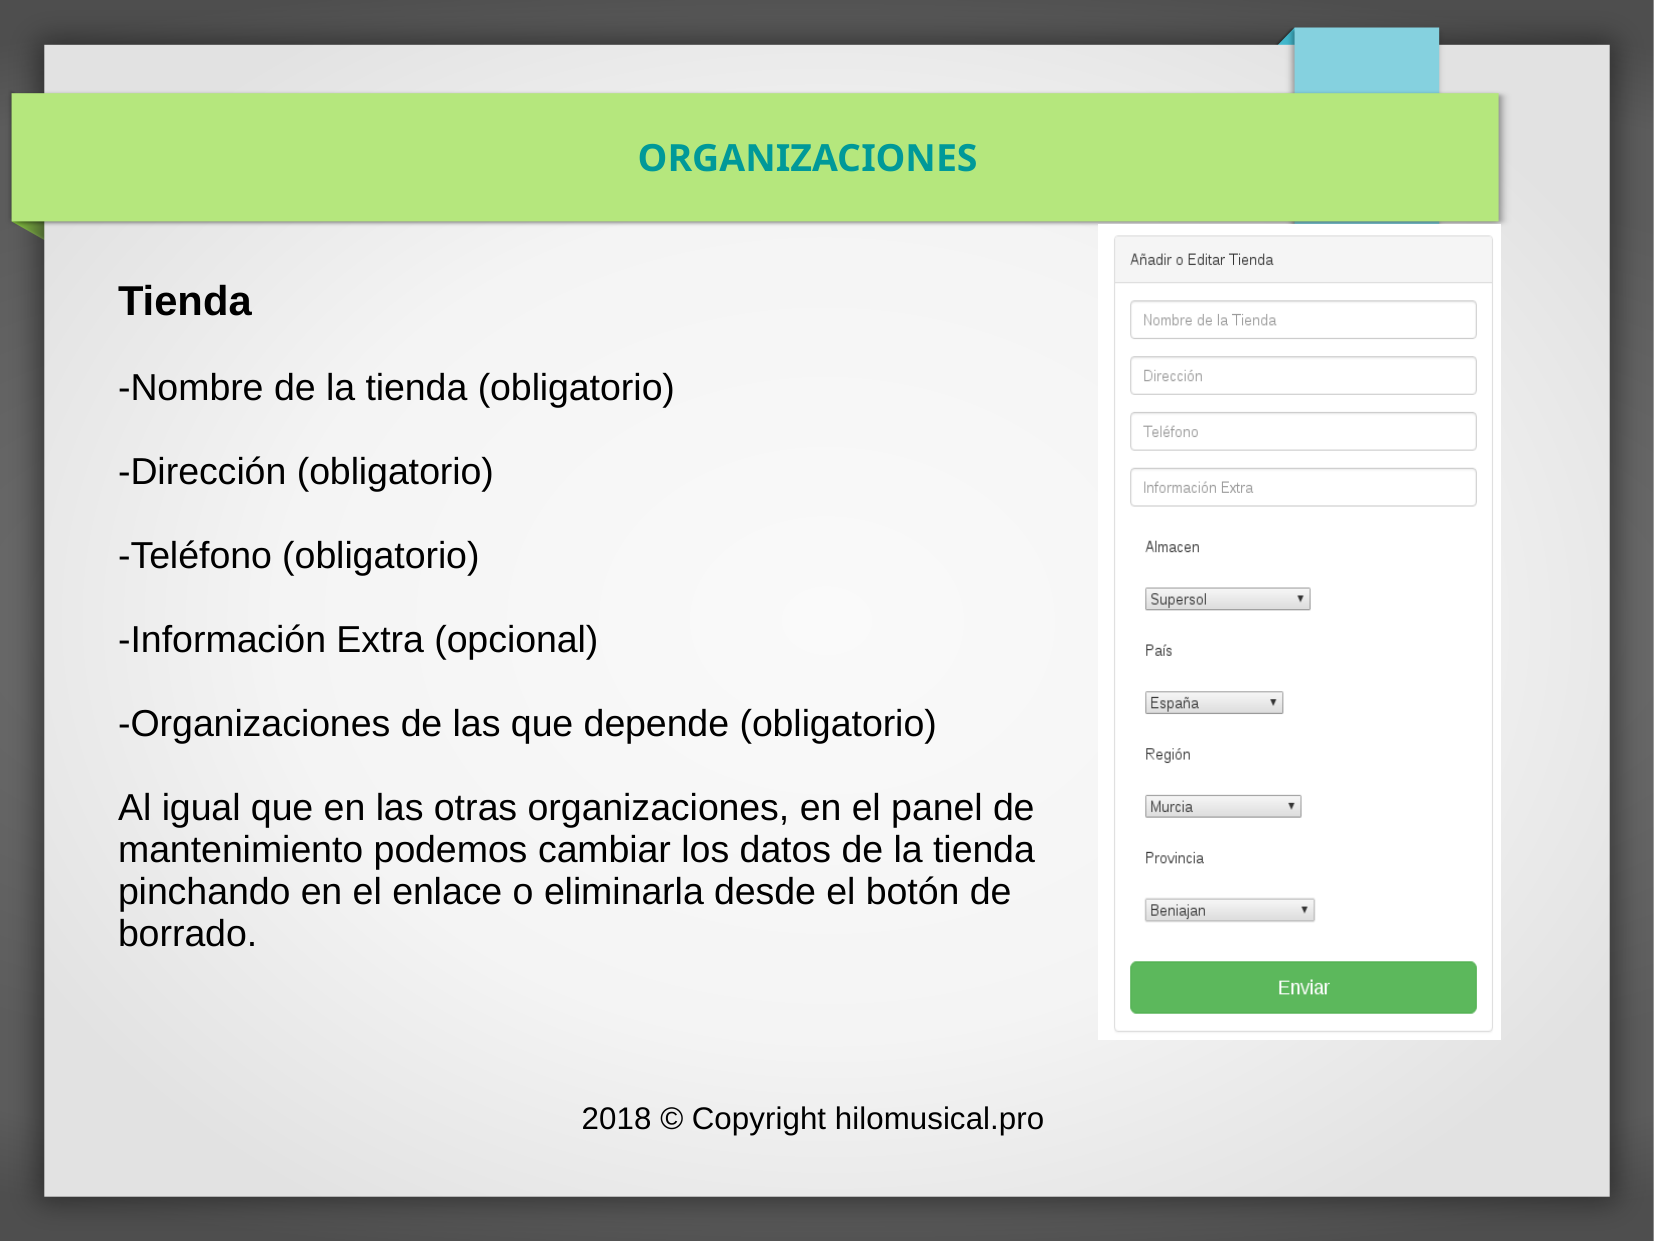

# ORGANIZACIONES
Tienda
-Nombre de la tienda (obligatorio)
-Dirección (obligatorio)
-Teléfono (obligatorio)
-Información Extra (opcional)
-Organizaciones de las que depende (obligatorio)
Al igual que en las otras organizaciones, en el panel de mantenimiento podemos cambiar los datos de la tienda pinchando en el enlace o eliminarla desde el botón de borrado.
2018 © Copyright hilomusical.pro